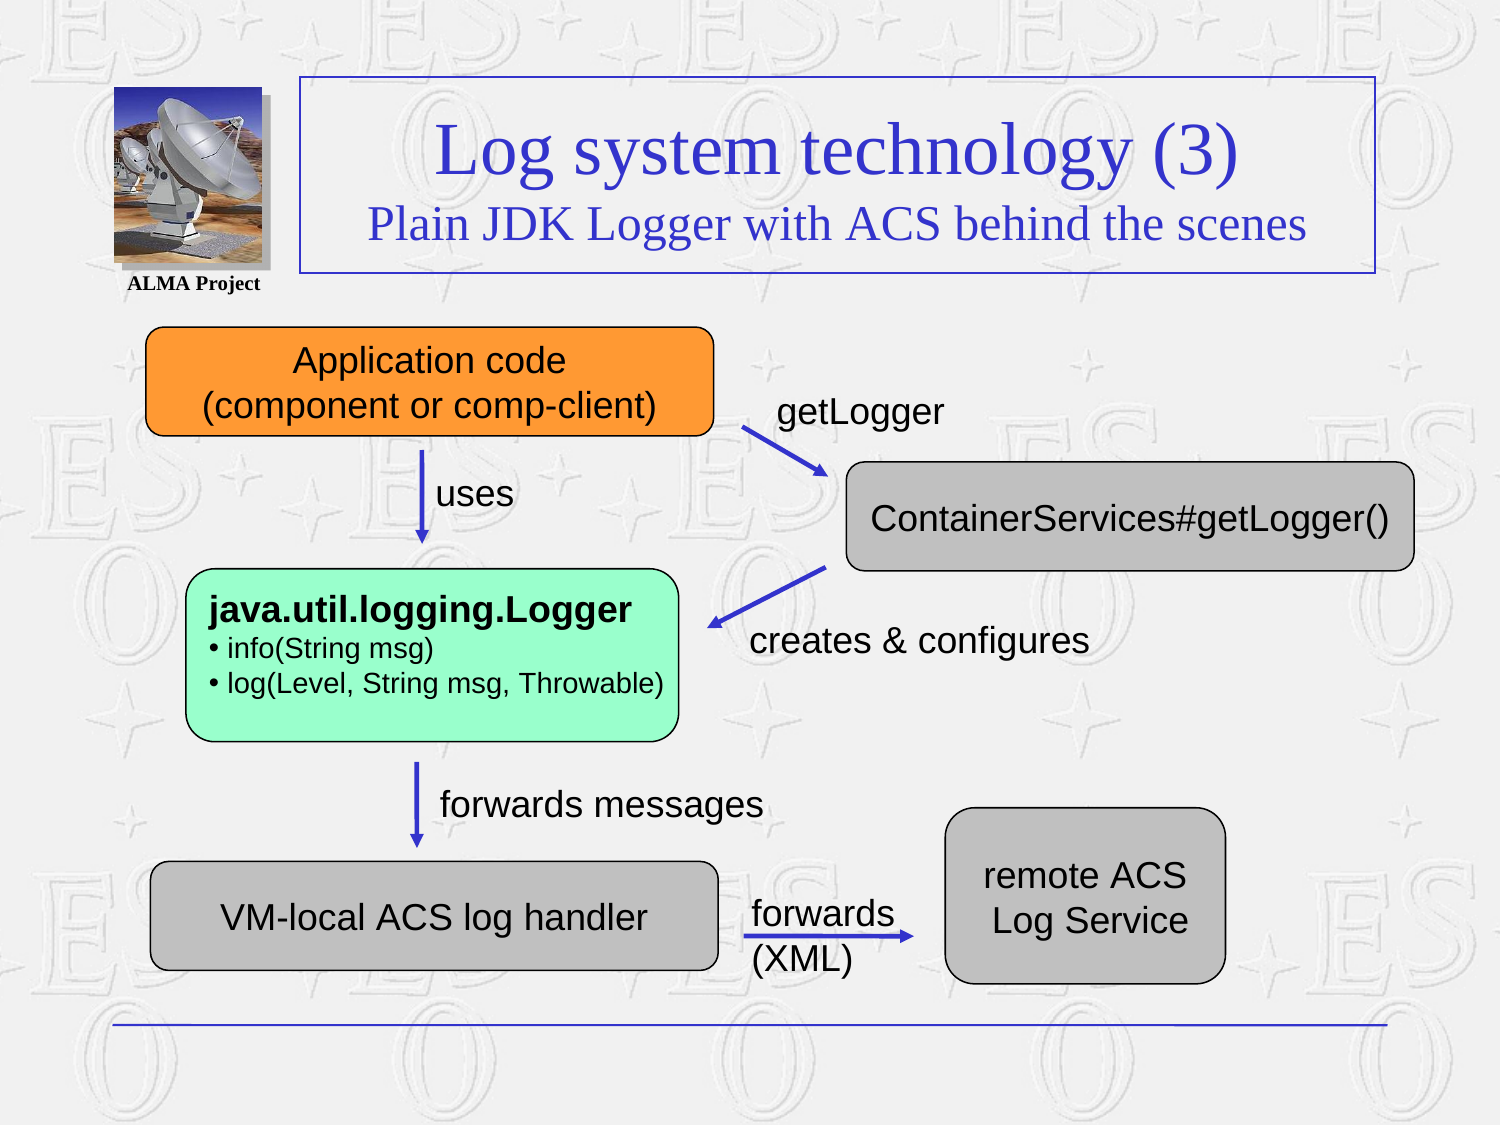

# Log system technology (3) Plain JDK Logger with ACS behind the scenes
Application code
(component or comp-client)
getLogger
uses
ContainerServices#getLogger()
java.util.logging.Logger
 info(String msg)
 log(Level, String msg, Throwable)
creates & configures
forwards messages
remote ACS
 Log Service
VM-local ACS log handler
forwards
(XML)